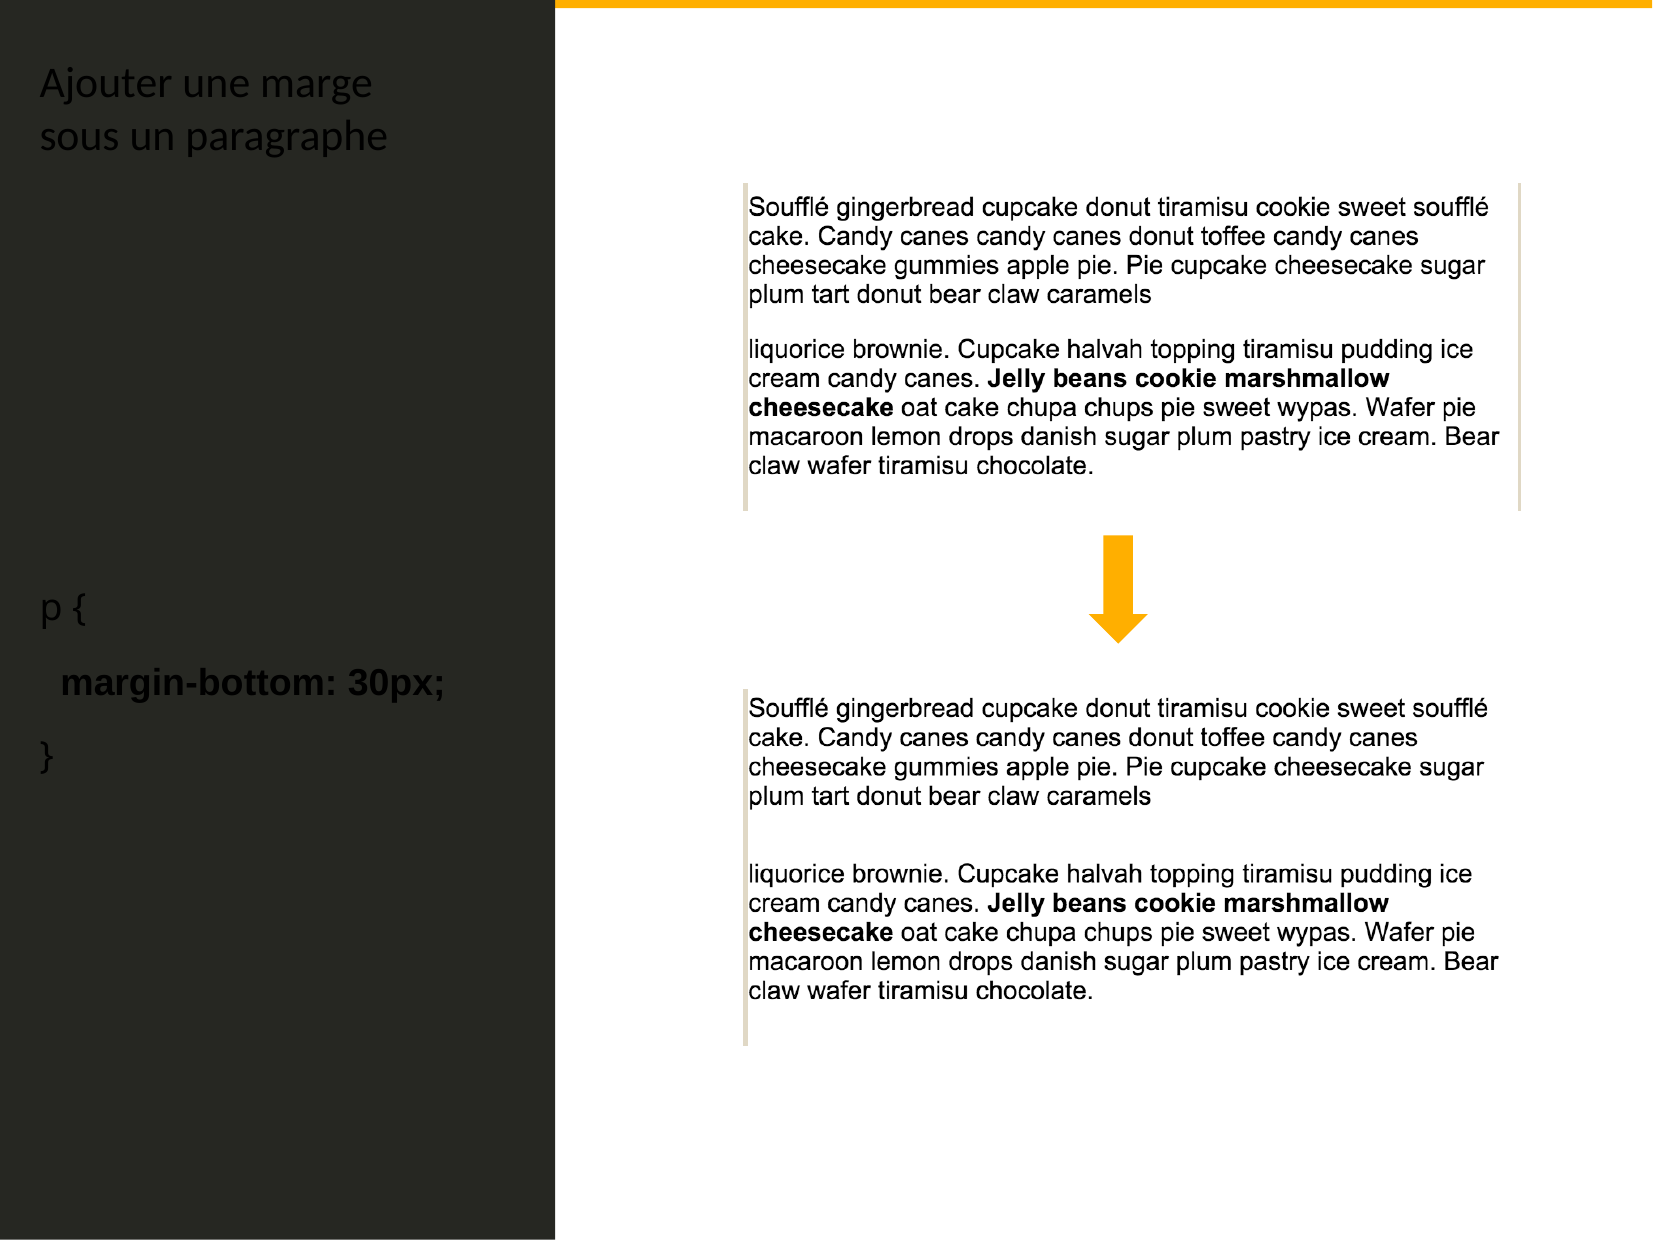

# Ajouter une marge sous un paragraphe
p {
margin-bottom: 30px;
}